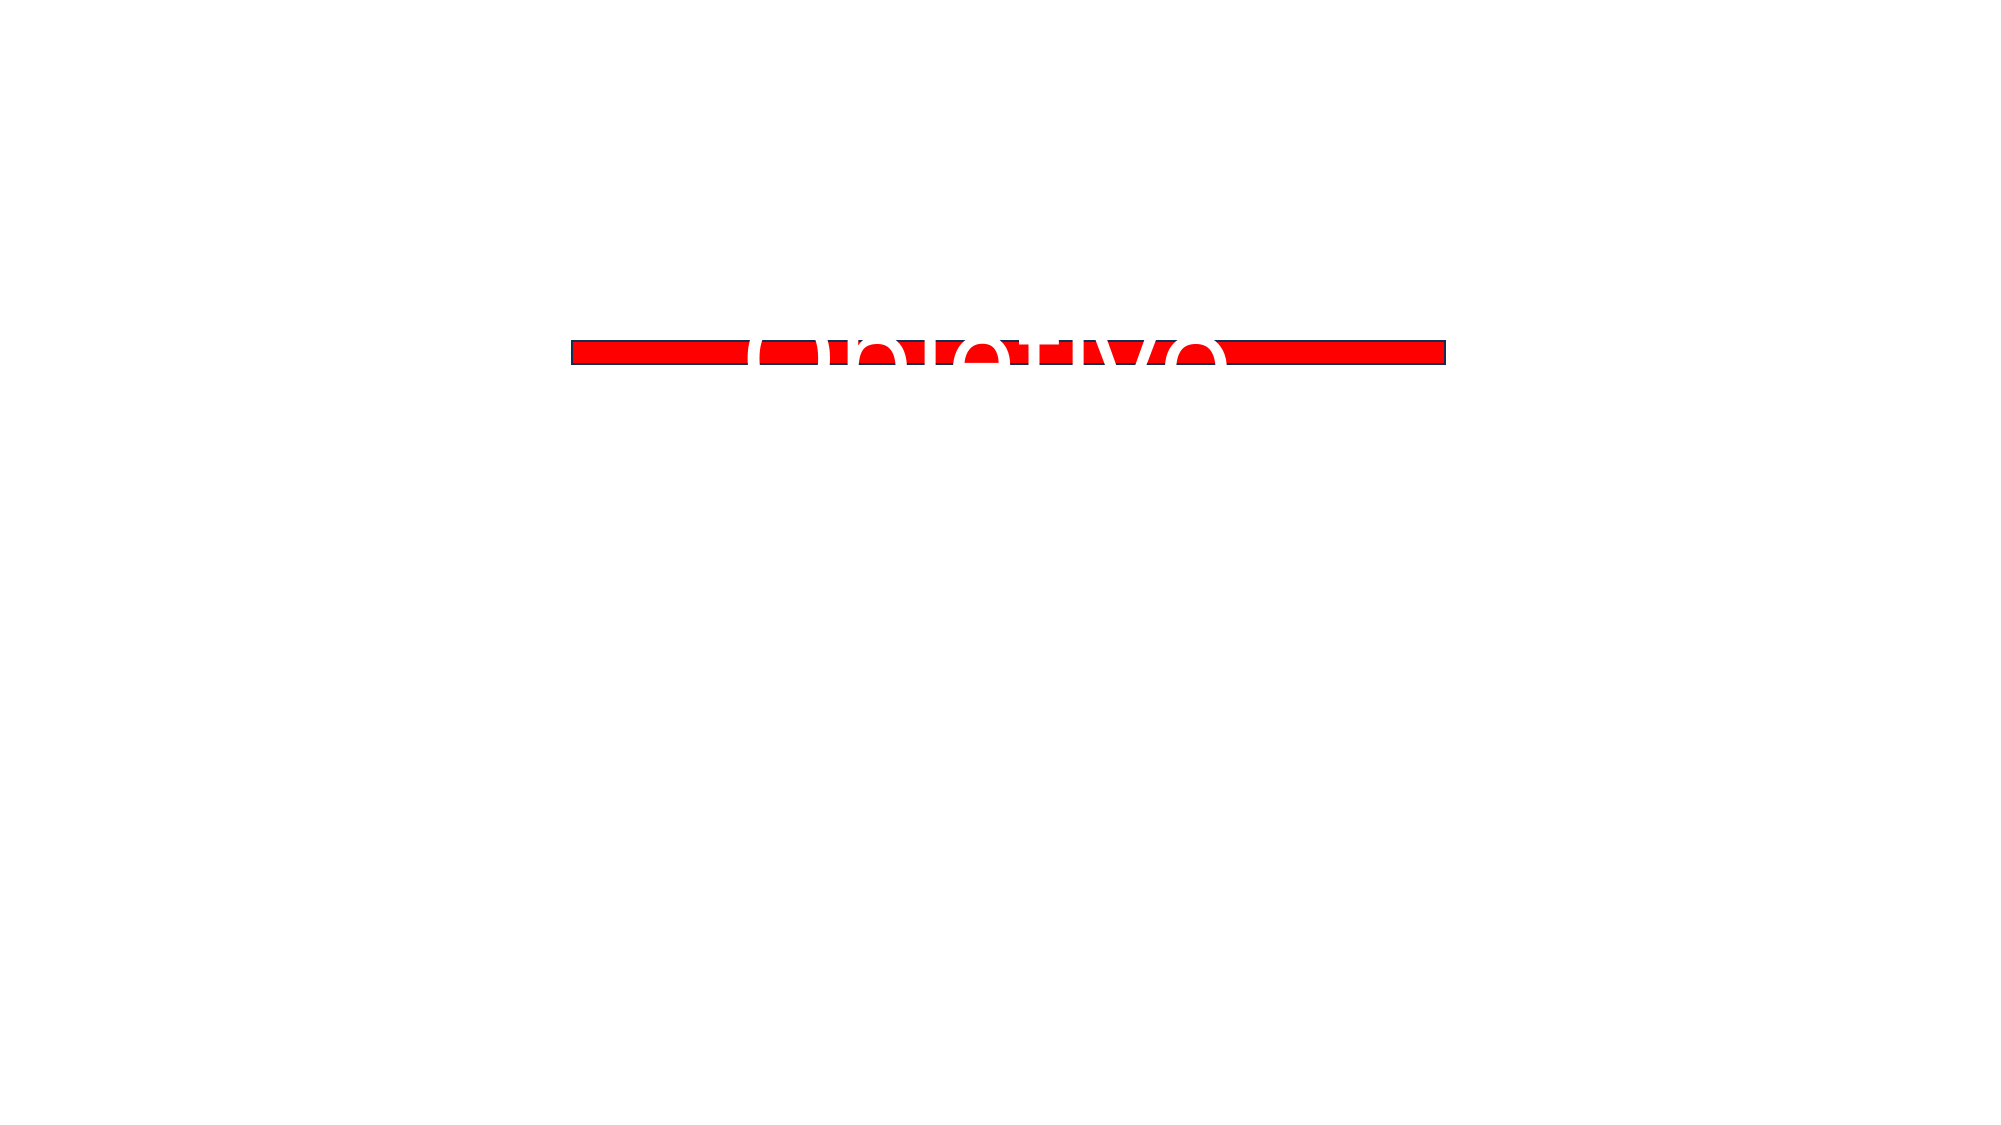

# Objetivo
Conocer como funcionan las acciones en el corto y en el largo plazo, para poder realizar una cartera de acciones de manera inteligente y mas segura o recurrir a la Indexación.